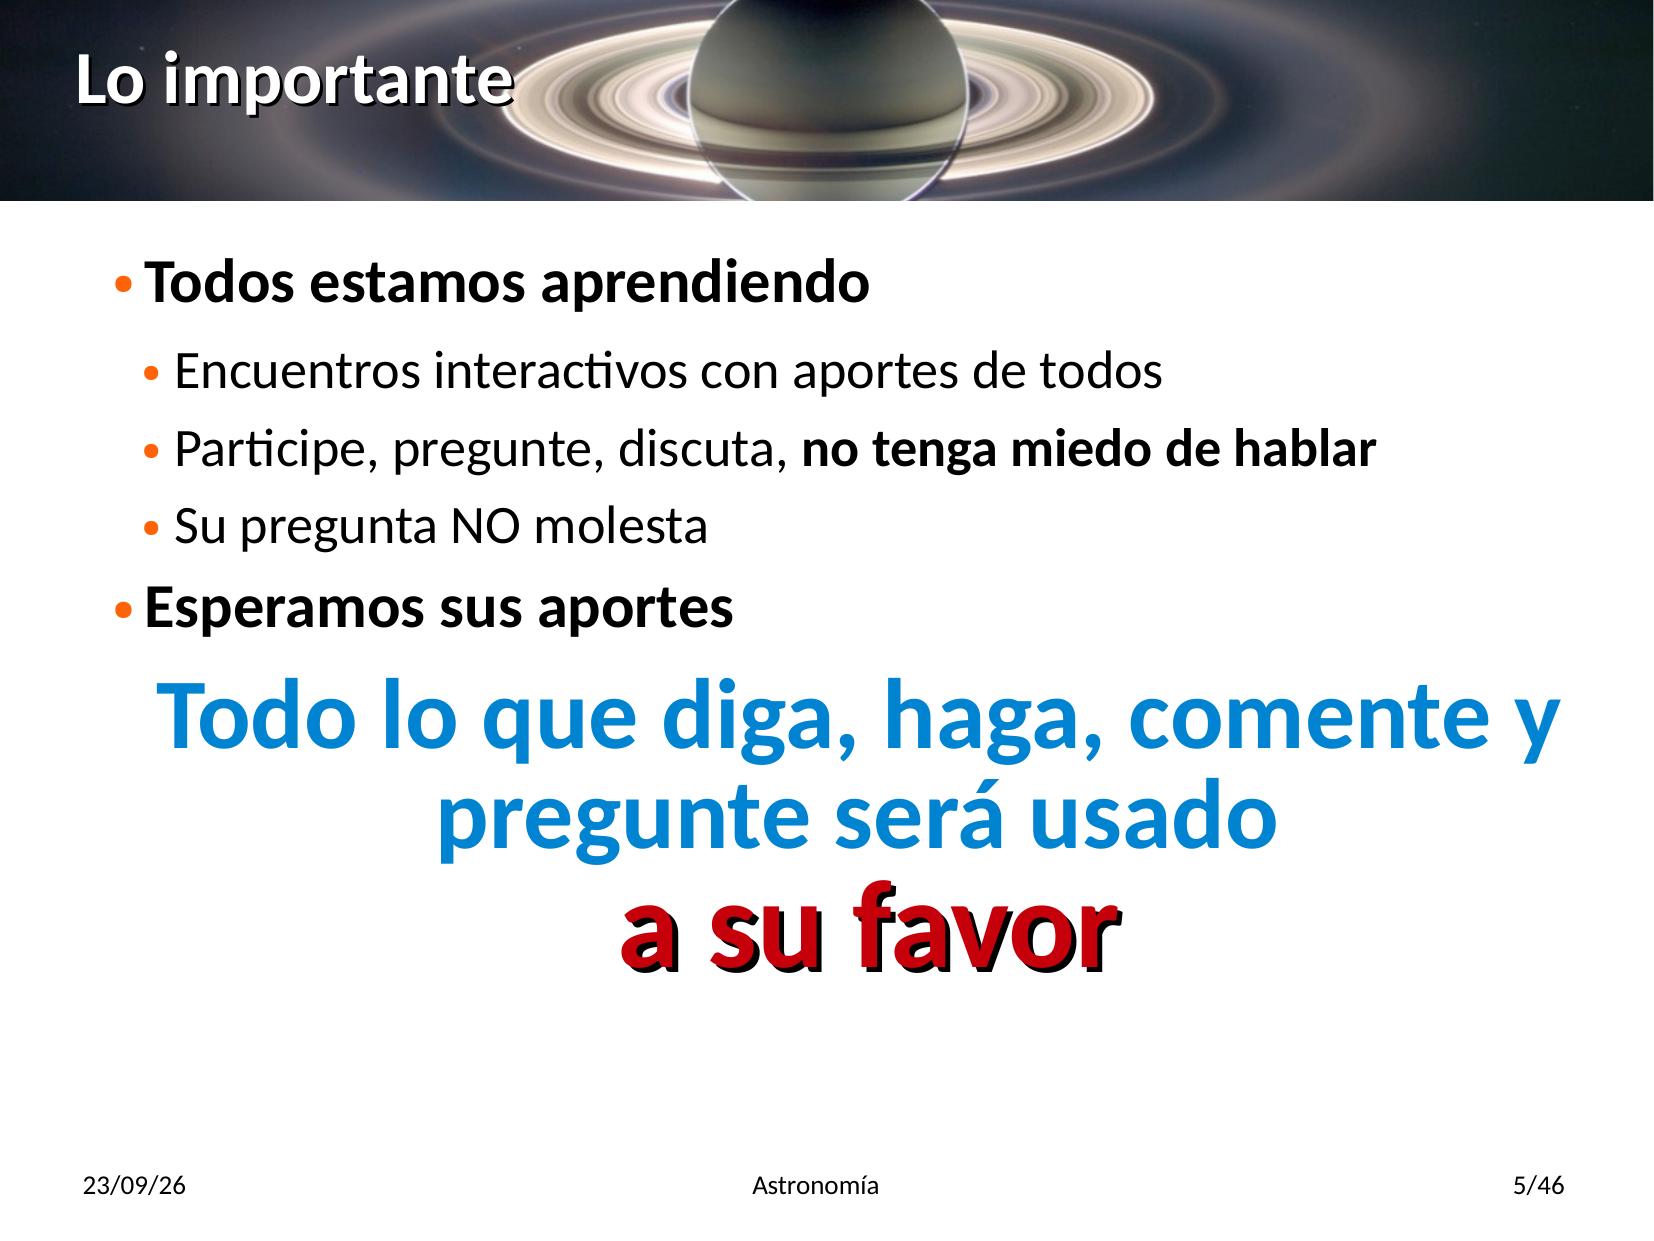

# Lo importante
Todos estamos aprendiendo
Encuentros interactivos con aportes de todos
Participe, pregunte, discuta, no tenga miedo de hablar
Su pregunta NO molesta
Esperamos sus aportes
Todo lo que diga, haga, comente y pregunte será usado
 a su favor
Astronomía
5